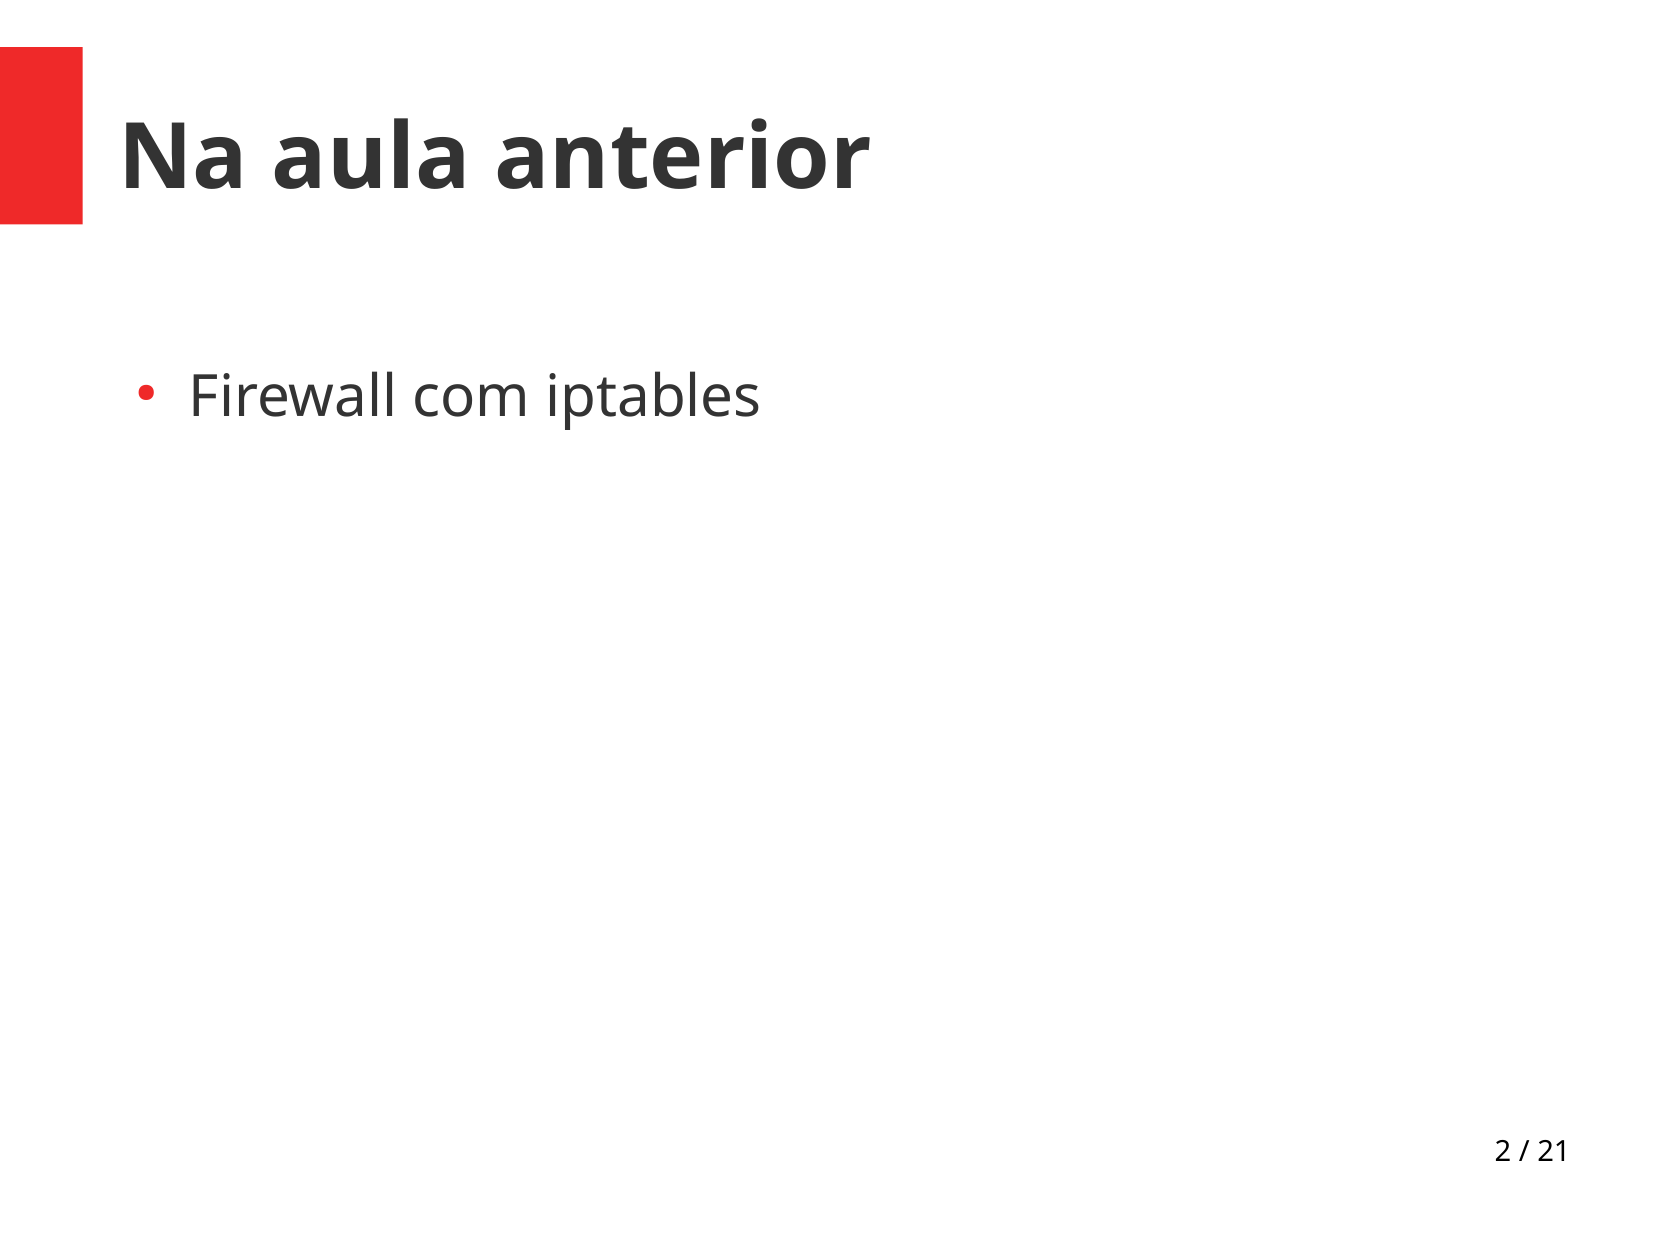

# Na aula anterior
Firewall com iptables
2